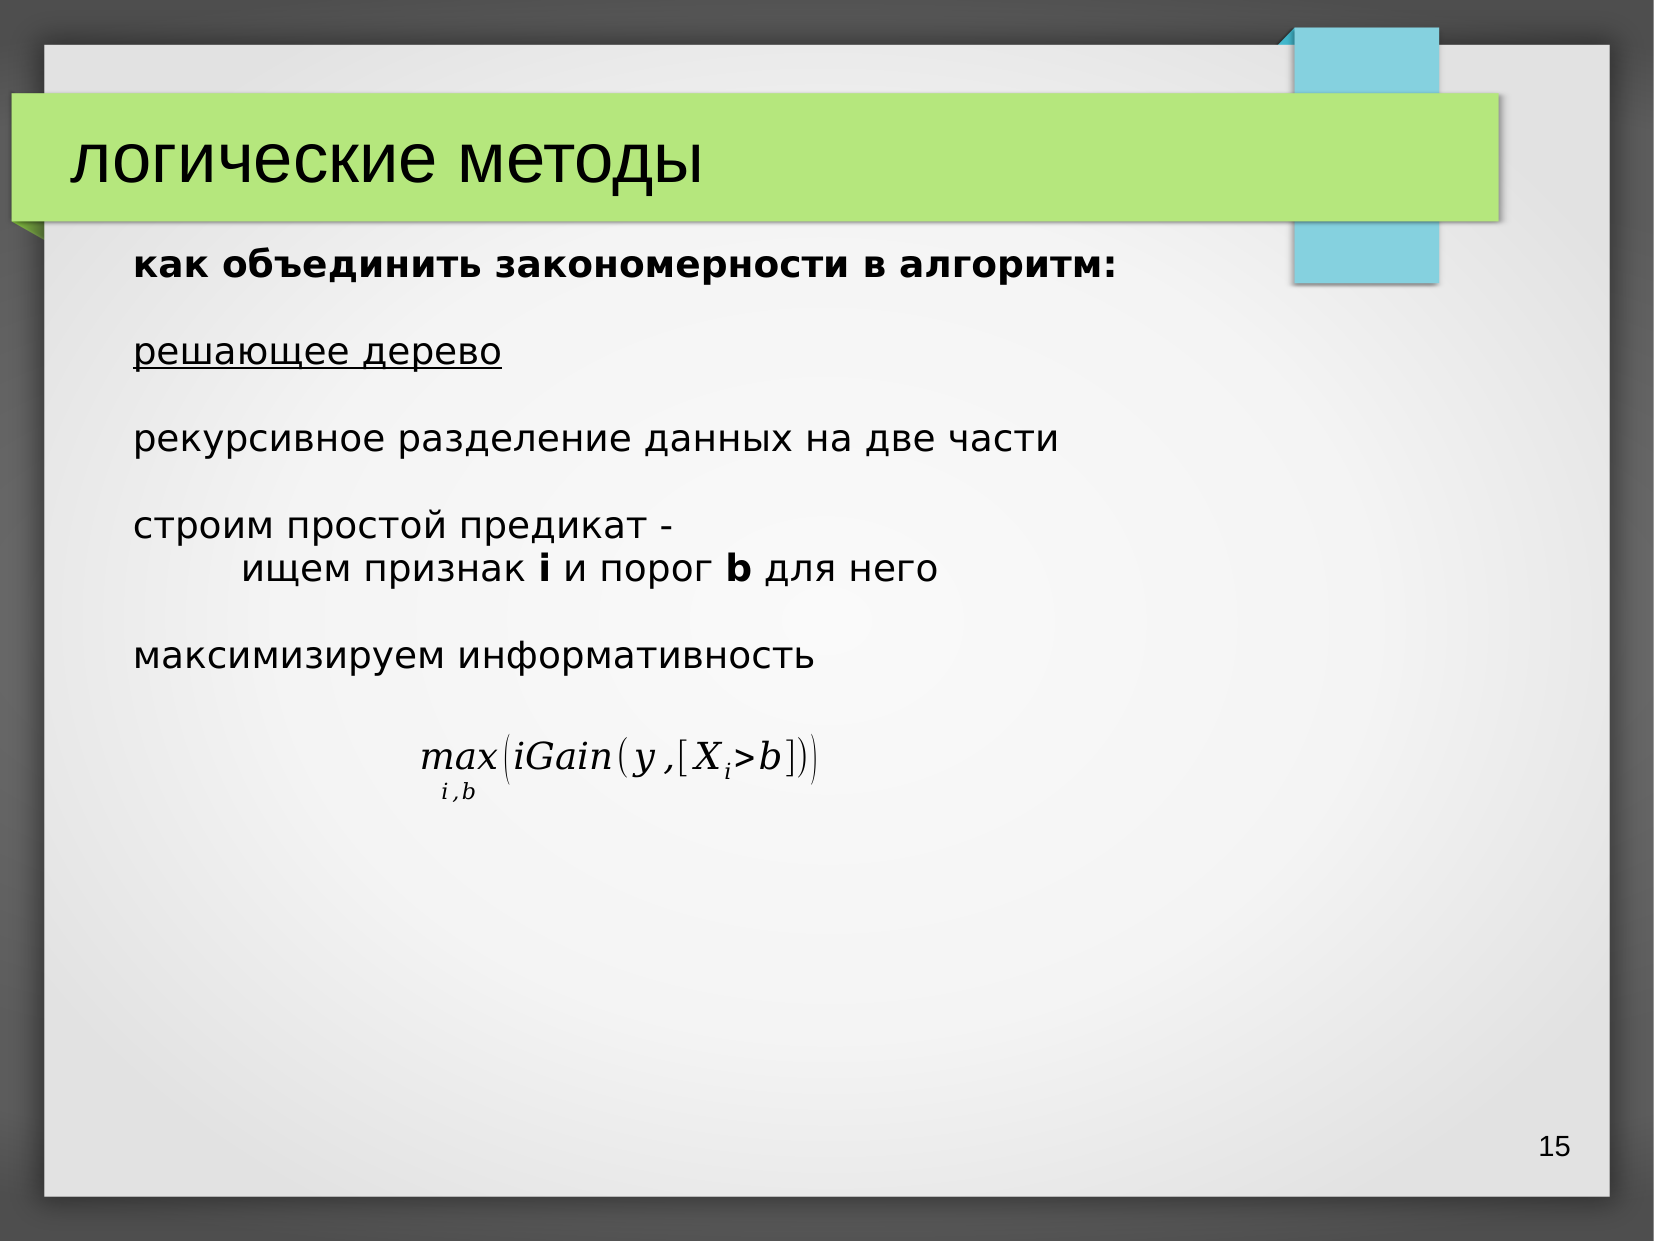

# логические методы
как объединить закономерности в алгоритм:
решающее дерево
рекурсивное разделение данных на две части
строим простой предикат -
 ищем признак i и порог b для него
максимизируем информативность
15